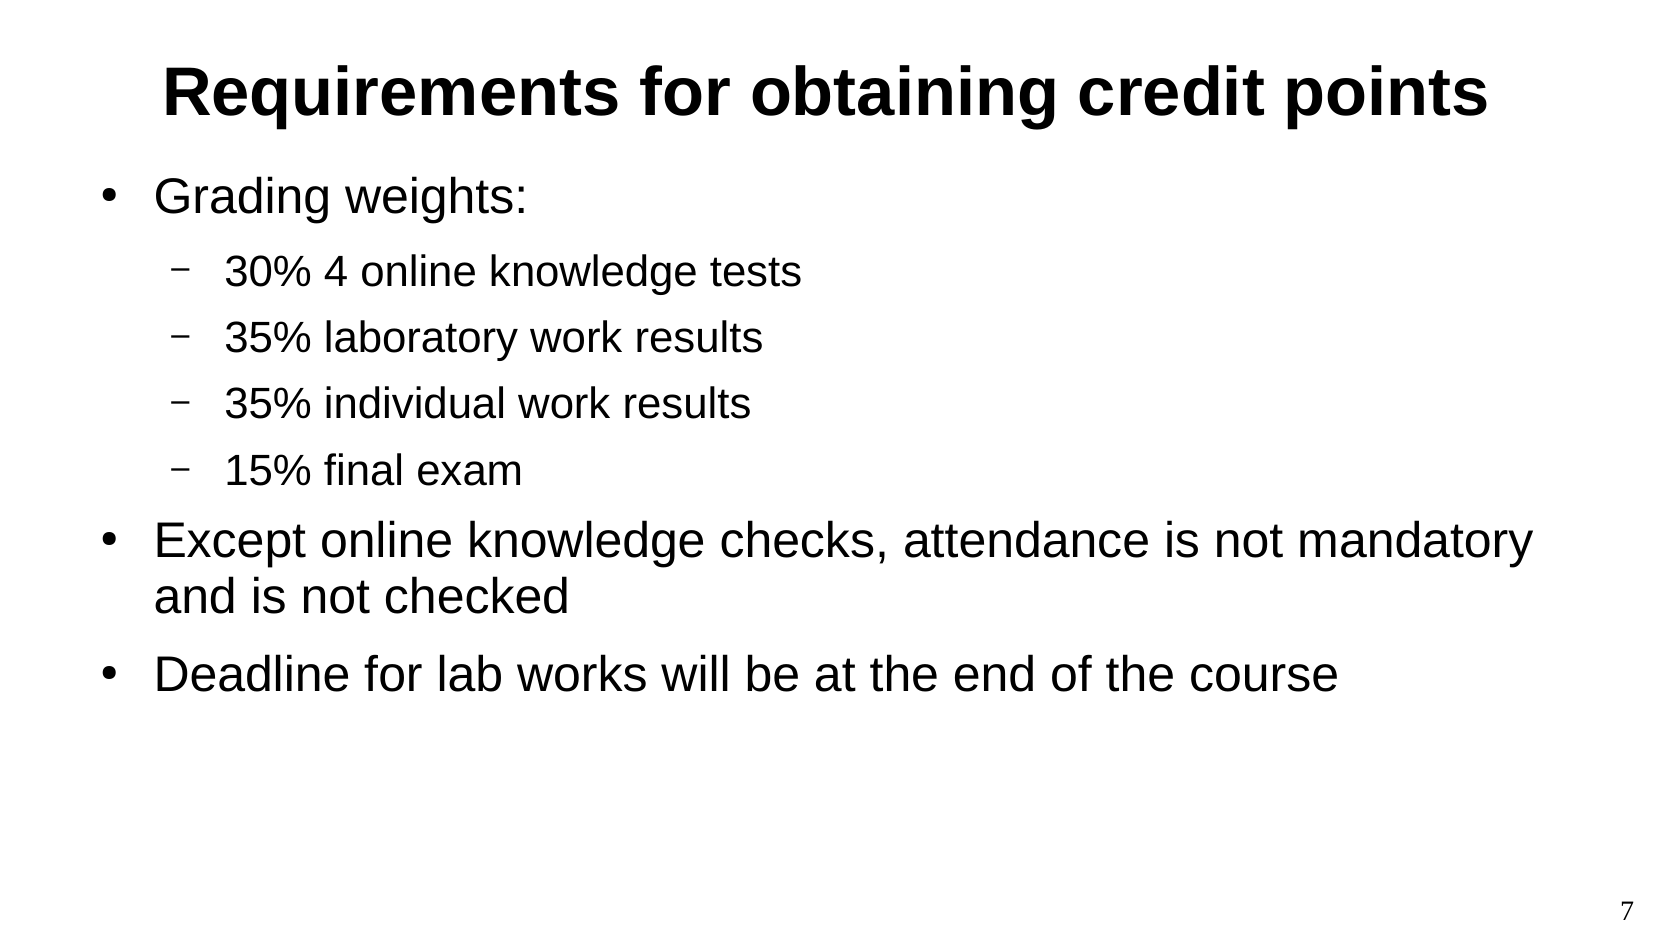

# Requirements for obtaining credit points
Grading weights:
30% 4 online knowledge tests
35% laboratory work results
35% individual work results
15% final exam
Except online knowledge checks, attendance is not mandatory and is not checked
Deadline for lab works will be at the end of the course